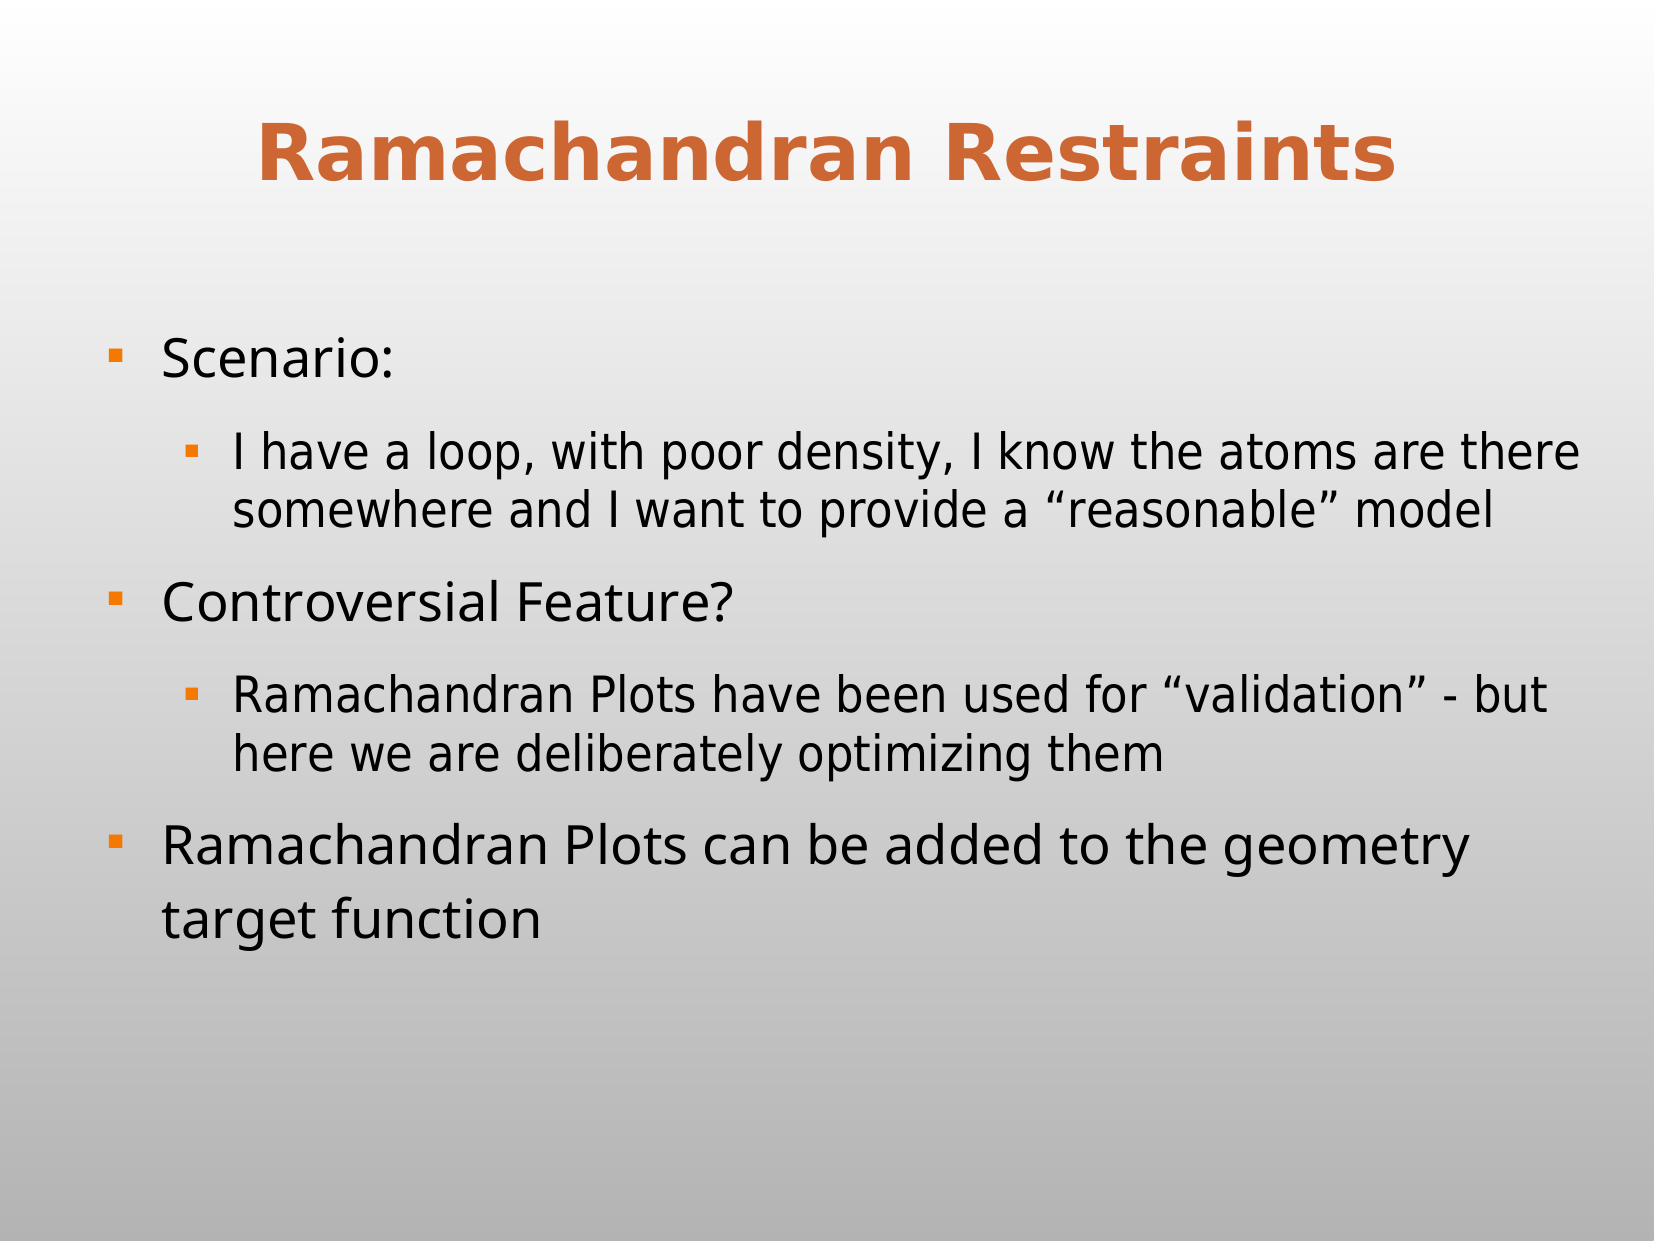

# Ramachandran Restraints
Scenario:
I have a loop, with poor density, I know the atoms are there somewhere and I want to provide a “reasonable” model
Controversial Feature?
Ramachandran Plots have been used for “validation” - but here we are deliberately optimizing them
Ramachandran Plots can be added to the geometry target function